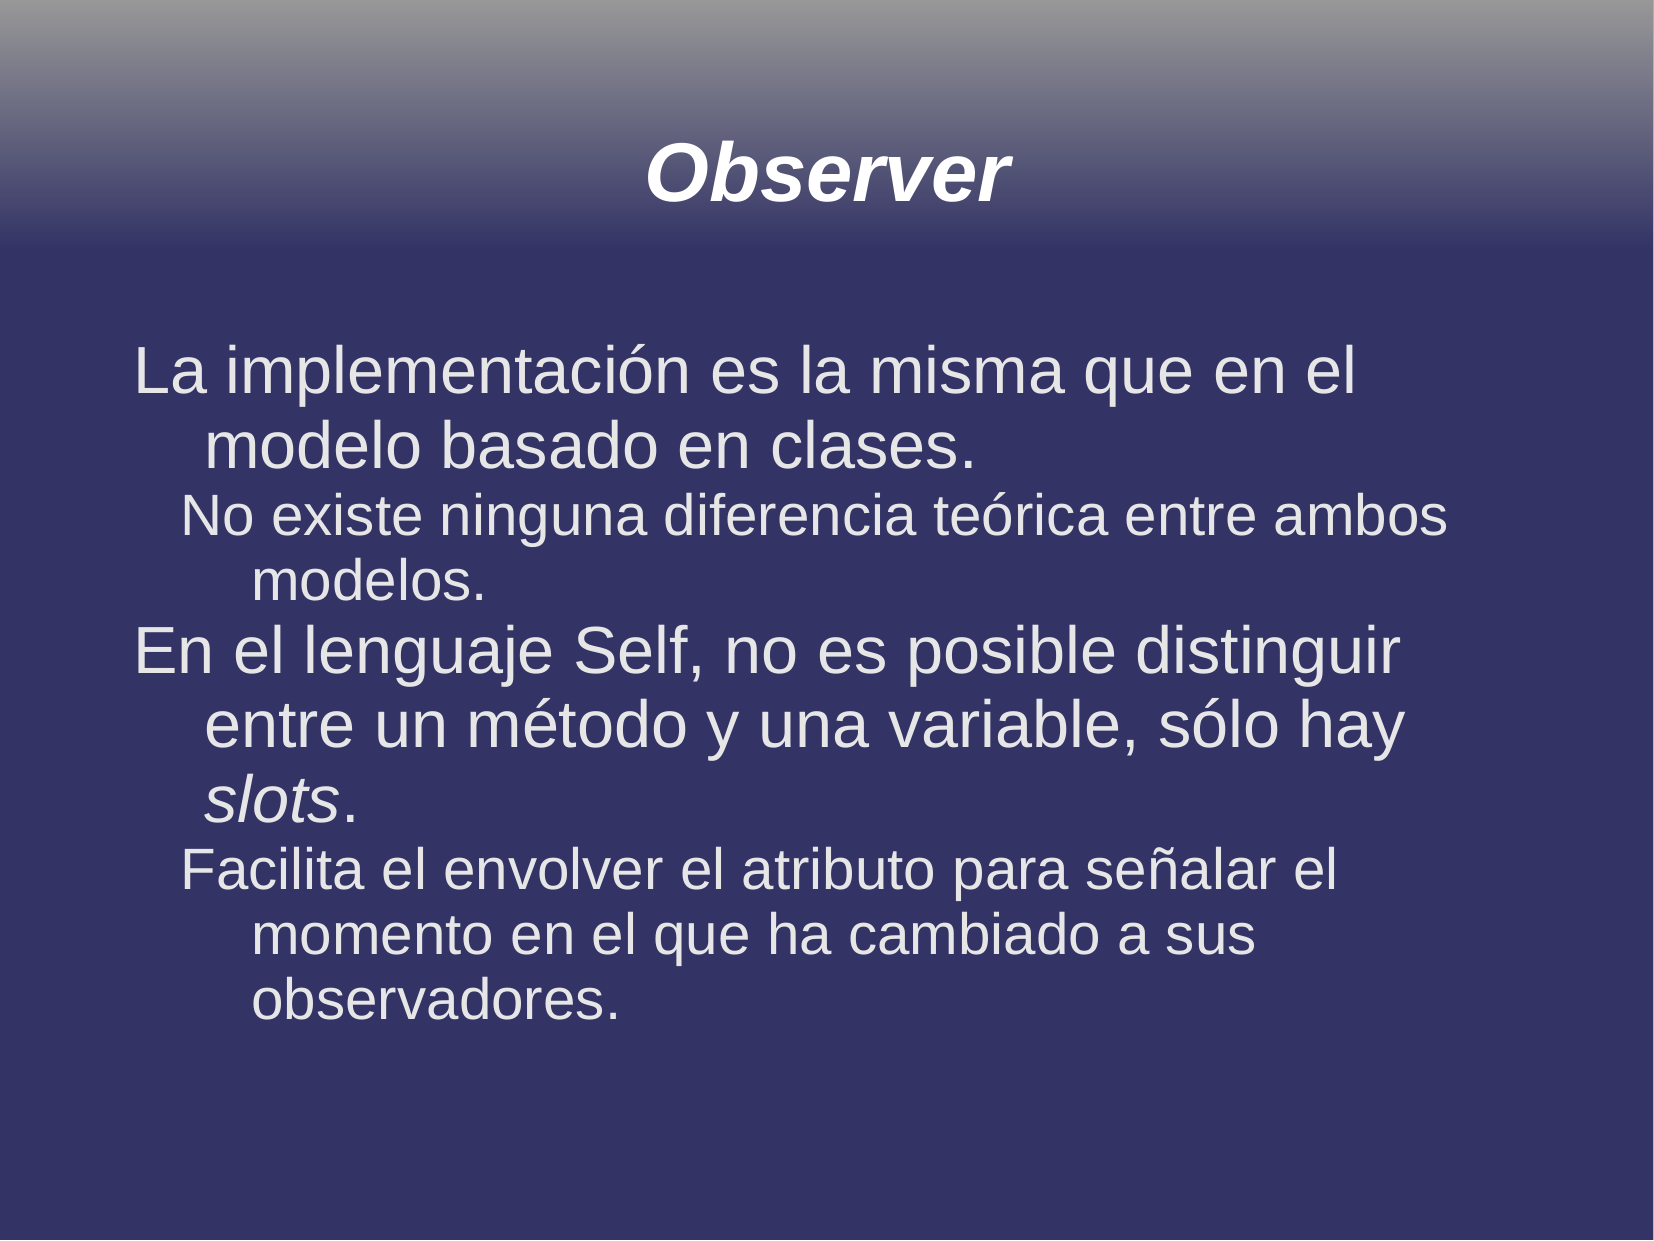

# Observer
La implementación es la misma que en el modelo basado en clases.
No existe ninguna diferencia teórica entre ambos modelos.
En el lenguaje Self, no es posible distinguir entre un método y una variable, sólo hay slots.
Facilita el envolver el atributo para señalar el momento en el que ha cambiado a sus observadores.